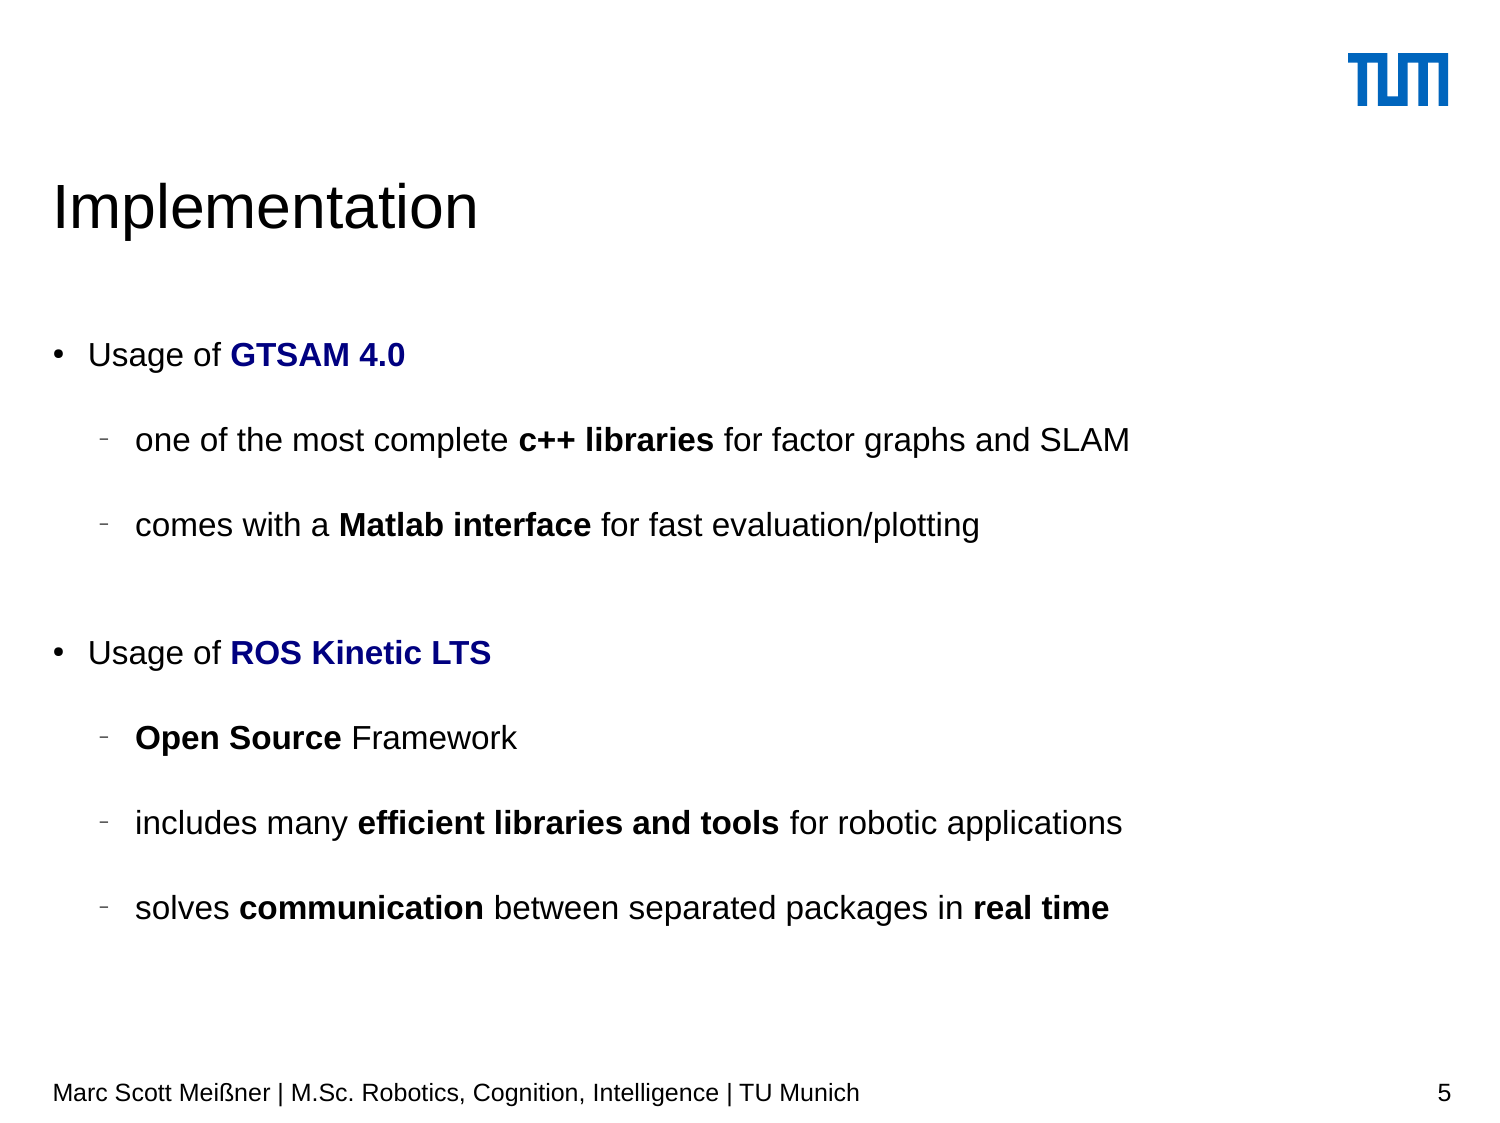

# Implementation
Usage of GTSAM 4.0
one of the most complete c++ libraries for factor graphs and SLAM
comes with a Matlab interface for fast evaluation/plotting
Usage of ROS Kinetic LTS
Open Source Framework
includes many efficient libraries and tools for robotic applications
solves communication between separated packages in real time
Marc Scott Meißner | M.Sc. Robotics, Cognition, Intelligence | TU Munich
5